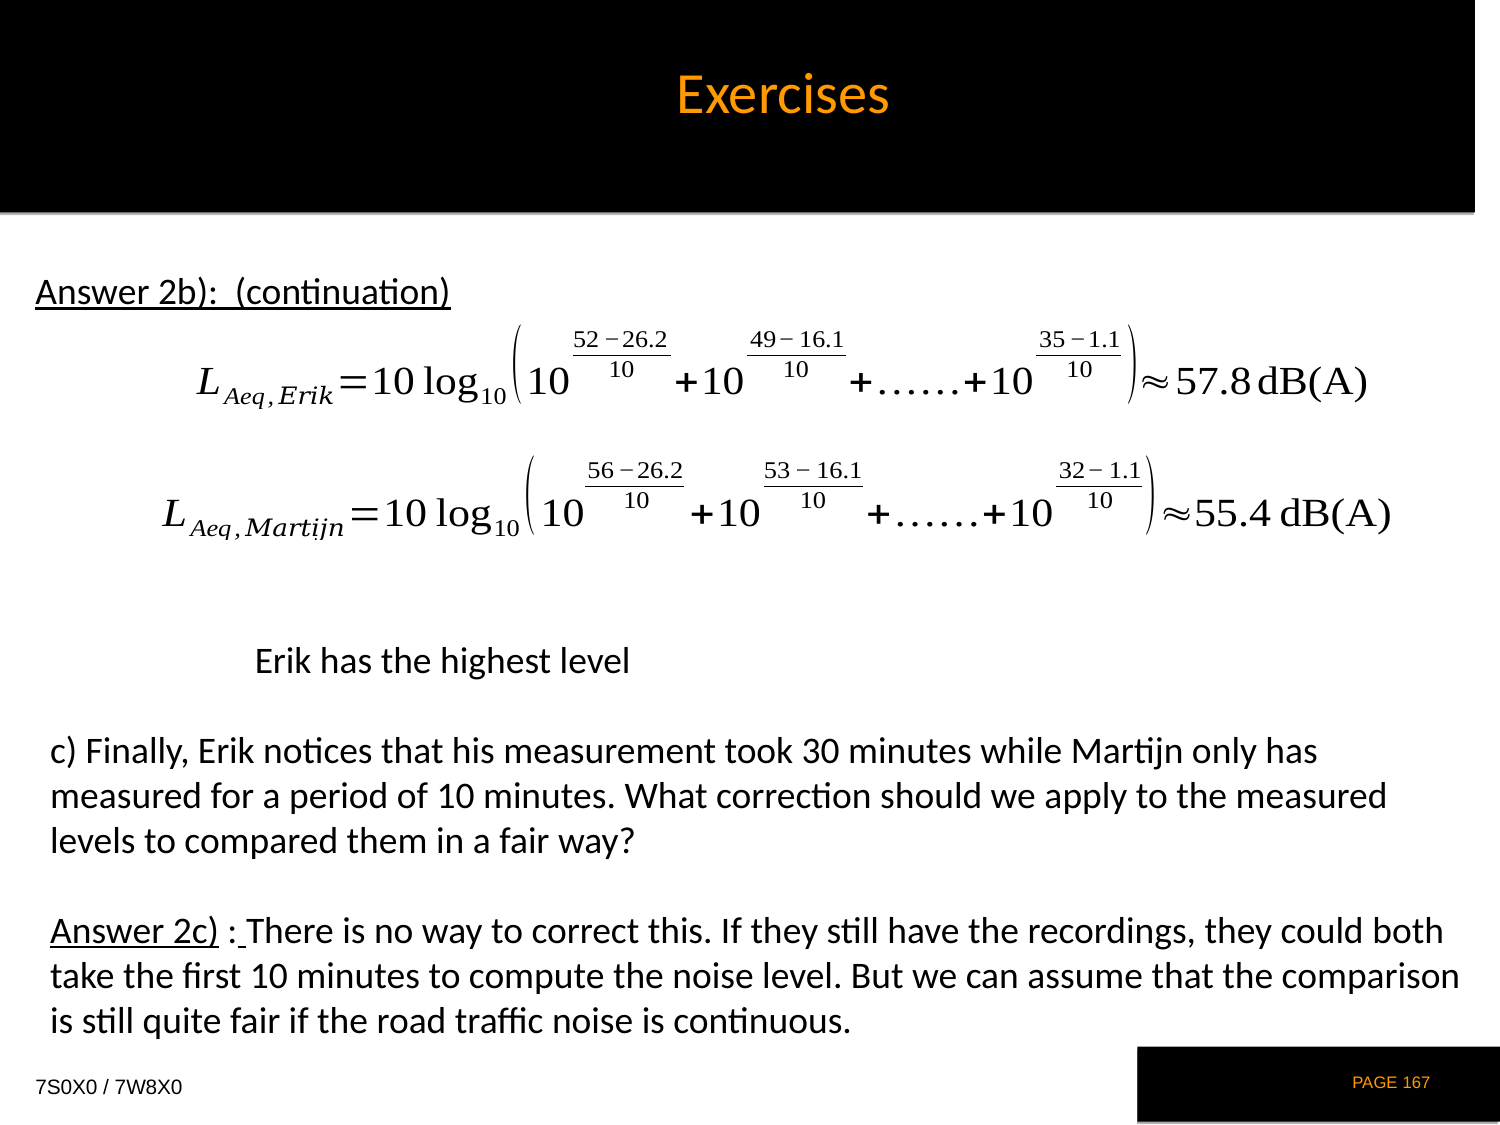

#
Exercises
Answer 2b): (continuation)
Erik has the highest level
c) Finally, Erik notices that his measurement took 30 minutes while Martijn only has measured for a period of 10 minutes. What correction should we apply to the measured levels to compared them in a fair way?
Answer 2c) : There is no way to correct this. If they still have the recordings, they could both take the first 10 minutes to compute the noise level. But we can assume that the comparison is still quite fair if the road traffic noise is continuous.
PAGE 7
7S0X0 / 7W8X0
2017/02/09
PAGE